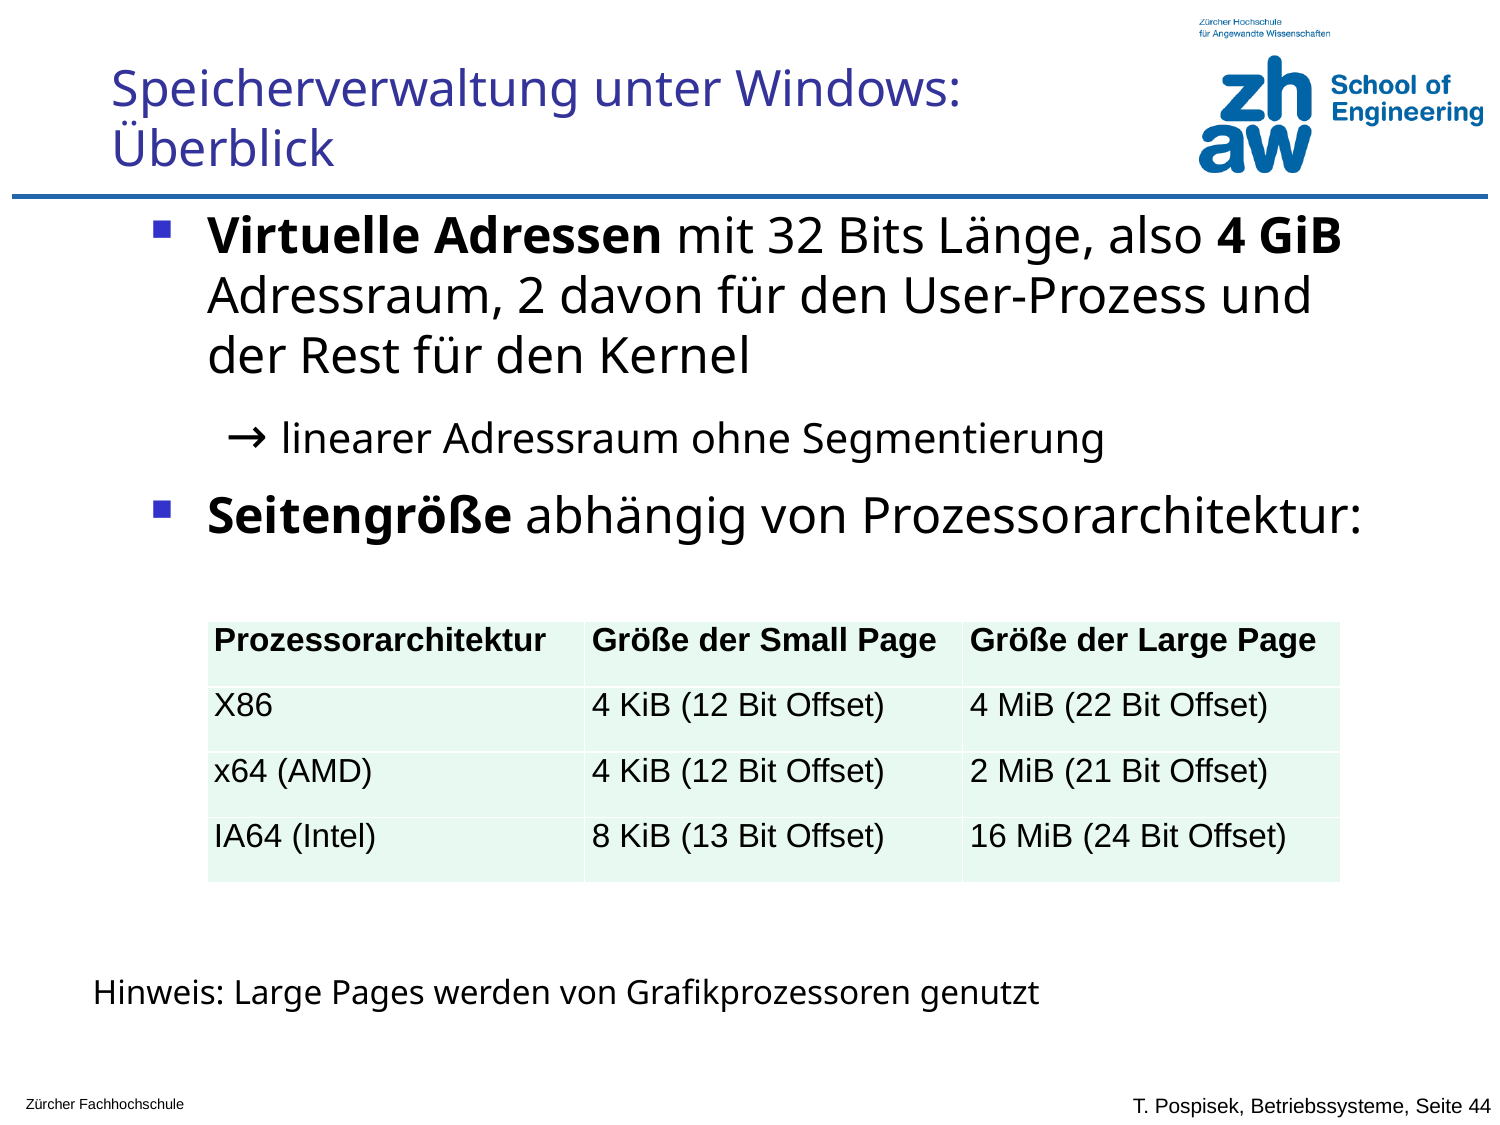

# Speicherverwaltung unter Windows: Überblick
Virtuelle Adressen mit 32 Bits Länge, also 4 GiB Adressraum, 2 davon für den User-Prozess und der Rest für den Kernel
→ linearer Adressraum ohne Segmentierung
Seitengröße abhängig von Prozessorarchitektur:
| Prozessorarchitektur | Größe der Small Page | Größe der Large Page |
| --- | --- | --- |
| X86 | 4 KiB (12 Bit Offset) | 4 MiB (22 Bit Offset) |
| x64 (AMD) | 4 KiB (12 Bit Offset) | 2 MiB (21 Bit Offset) |
| IA64 (Intel) | 8 KiB (13 Bit Offset) | 16 MiB (24 Bit Offset) |
Hinweis: Large Pages werden von Grafikprozessoren genutzt